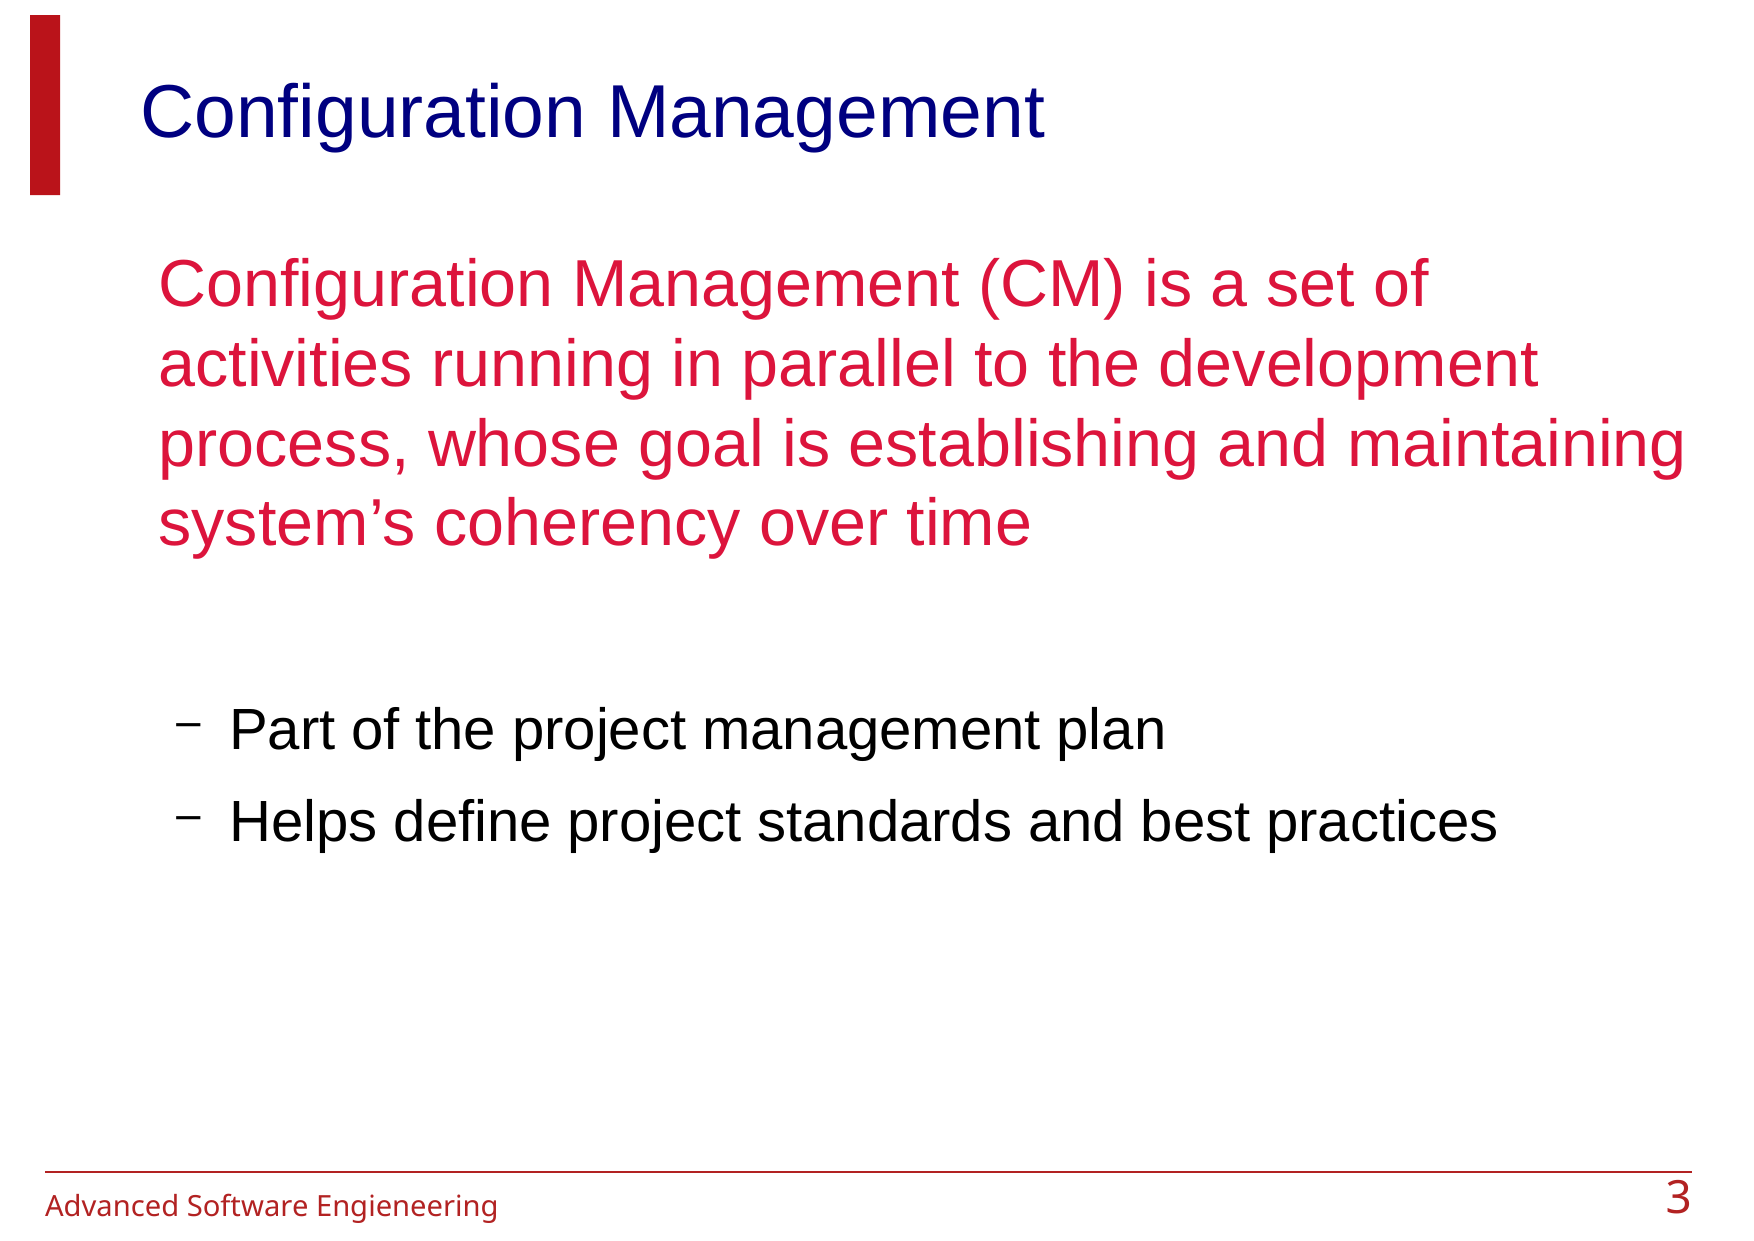

# Configuration Management
Configuration Management (CM) is a set of activities running in parallel to the development process, whose goal is establishing and maintaining system’s coherency over time
Part of the project management plan
Helps define project standards and best practices
3
Advanced Software Engieneering